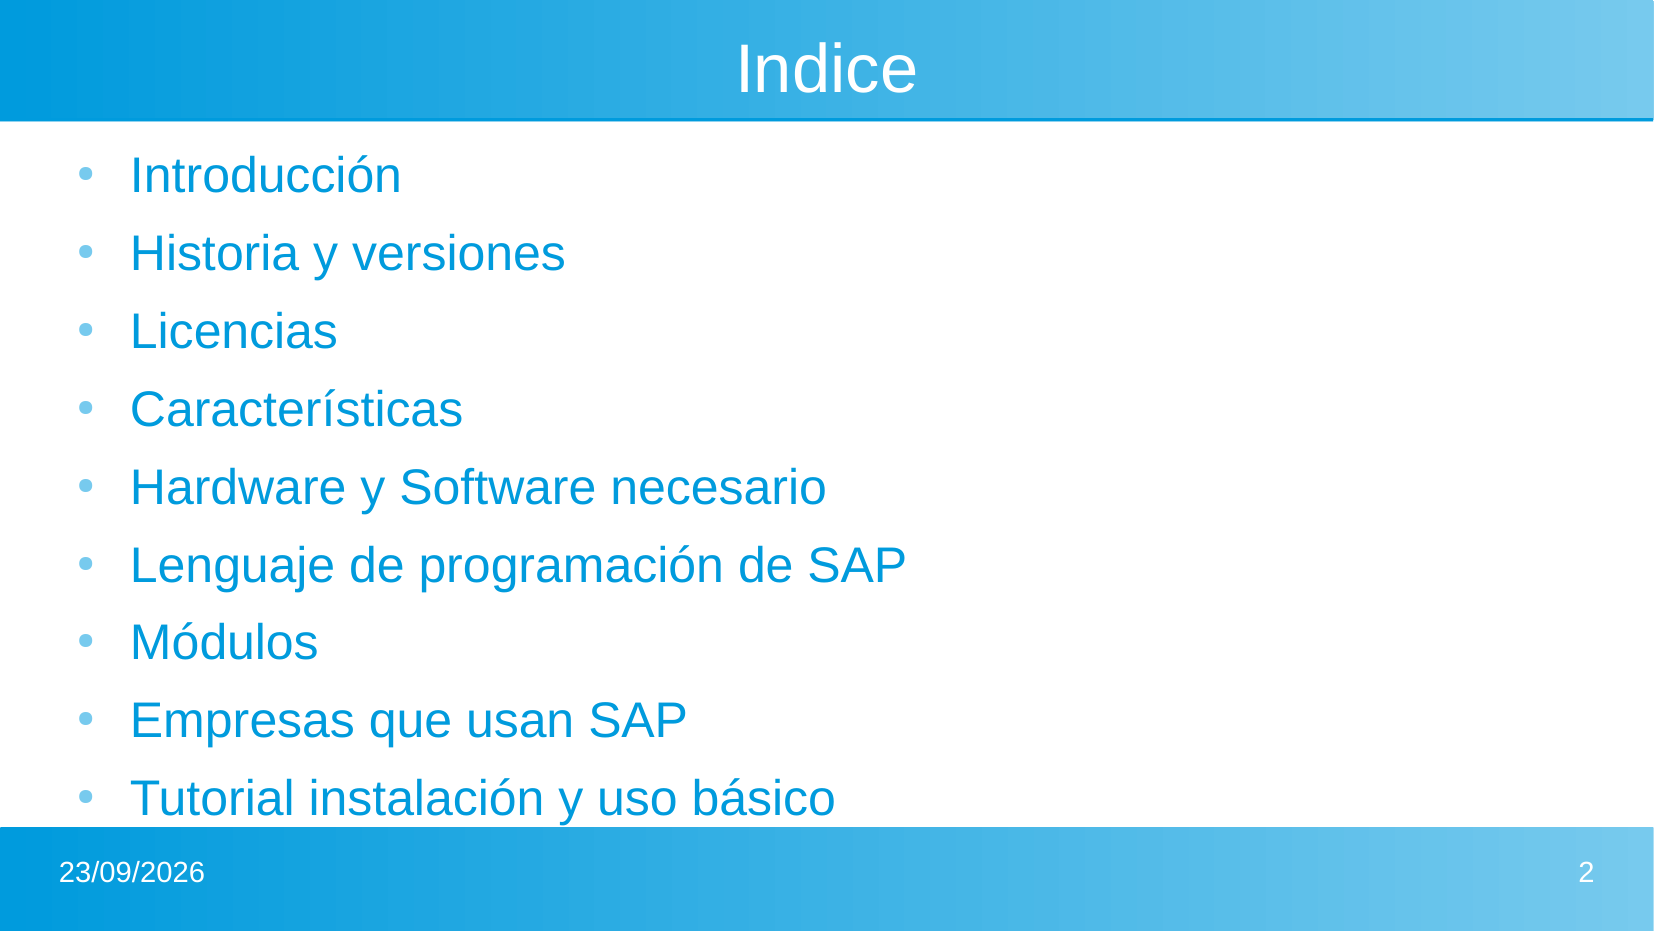

# Indice
Introducción
Historia y versiones
Licencias
Características
Hardware y Software necesario
Lenguaje de programación de SAP
Módulos
Empresas que usan SAP
Tutorial instalación y uso básico
2